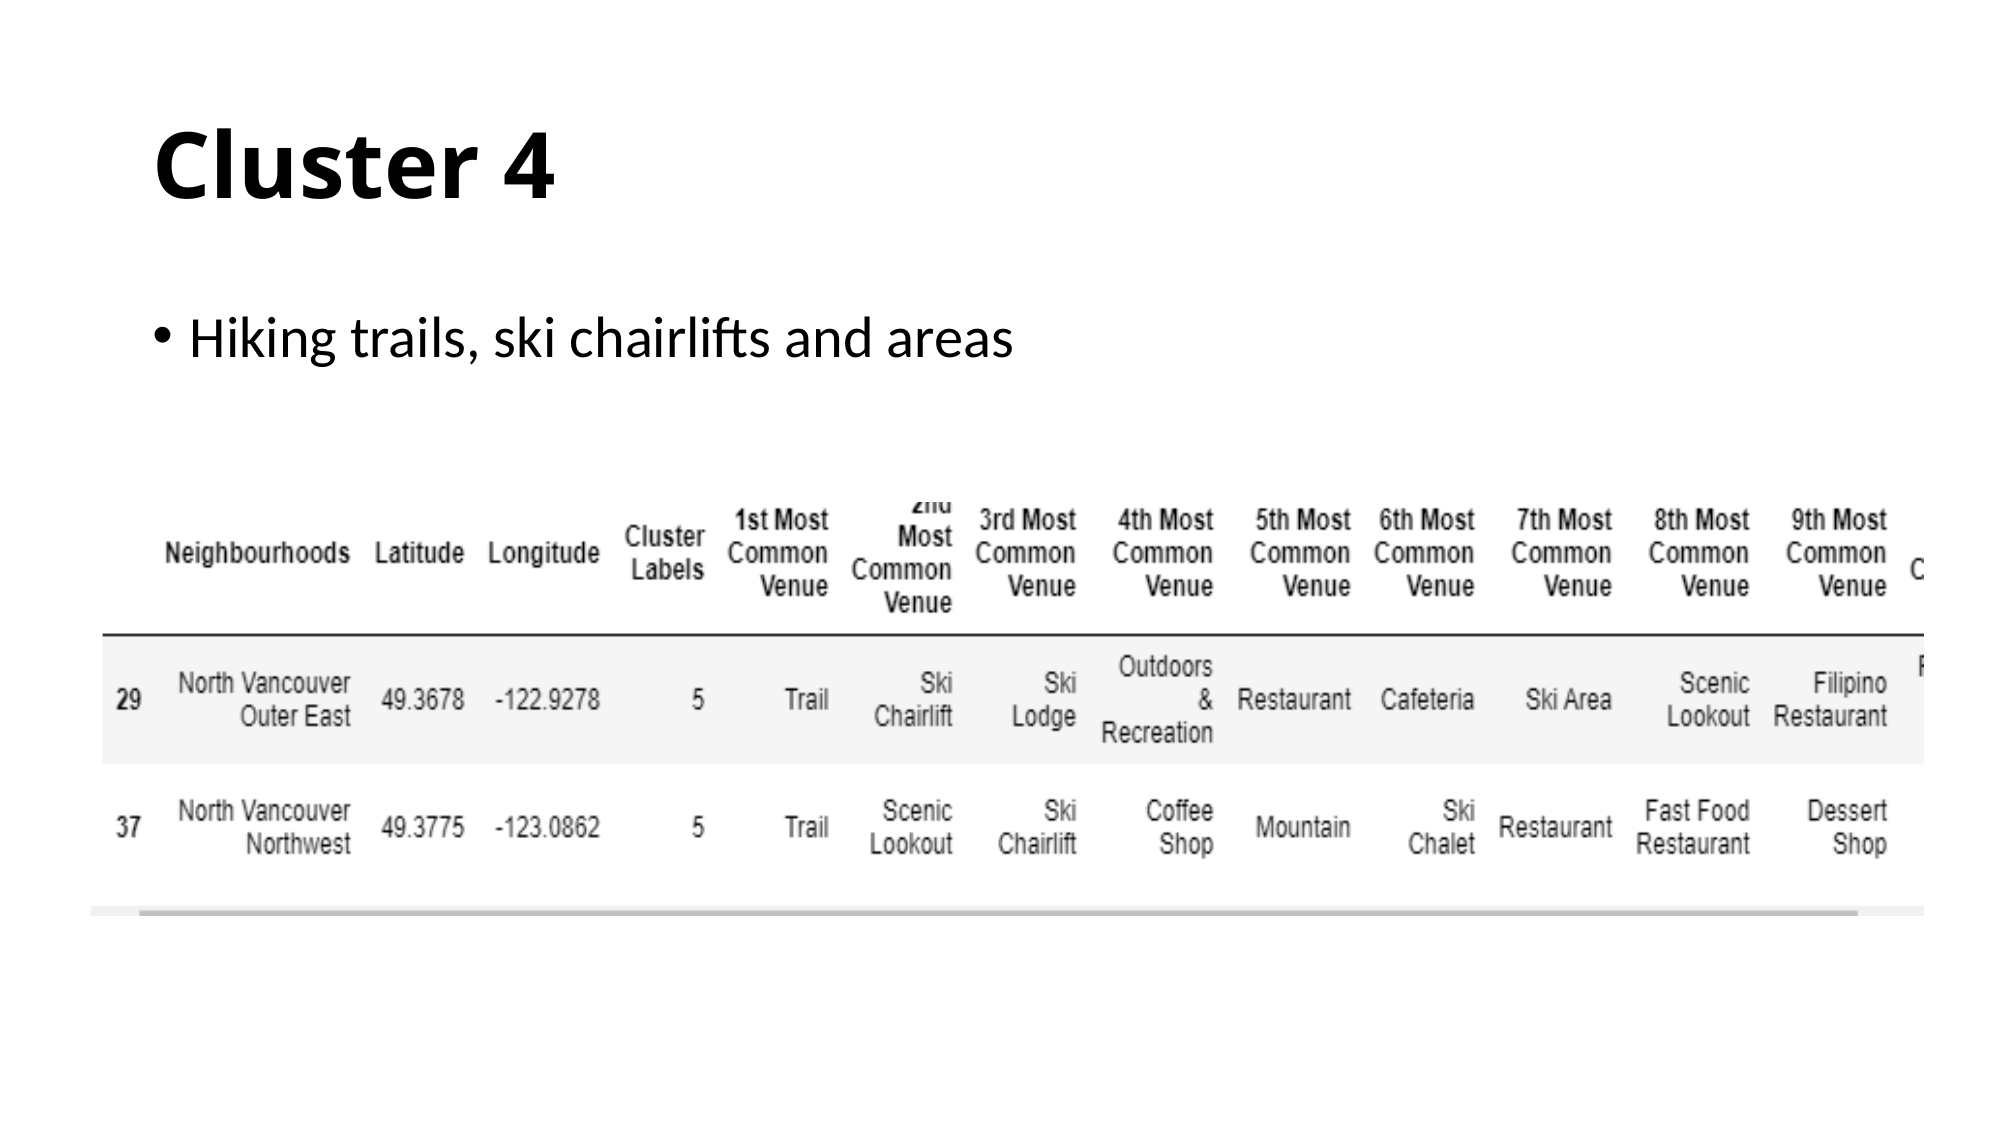

# Cluster 4
Hiking trails, ski chairlifts and areas